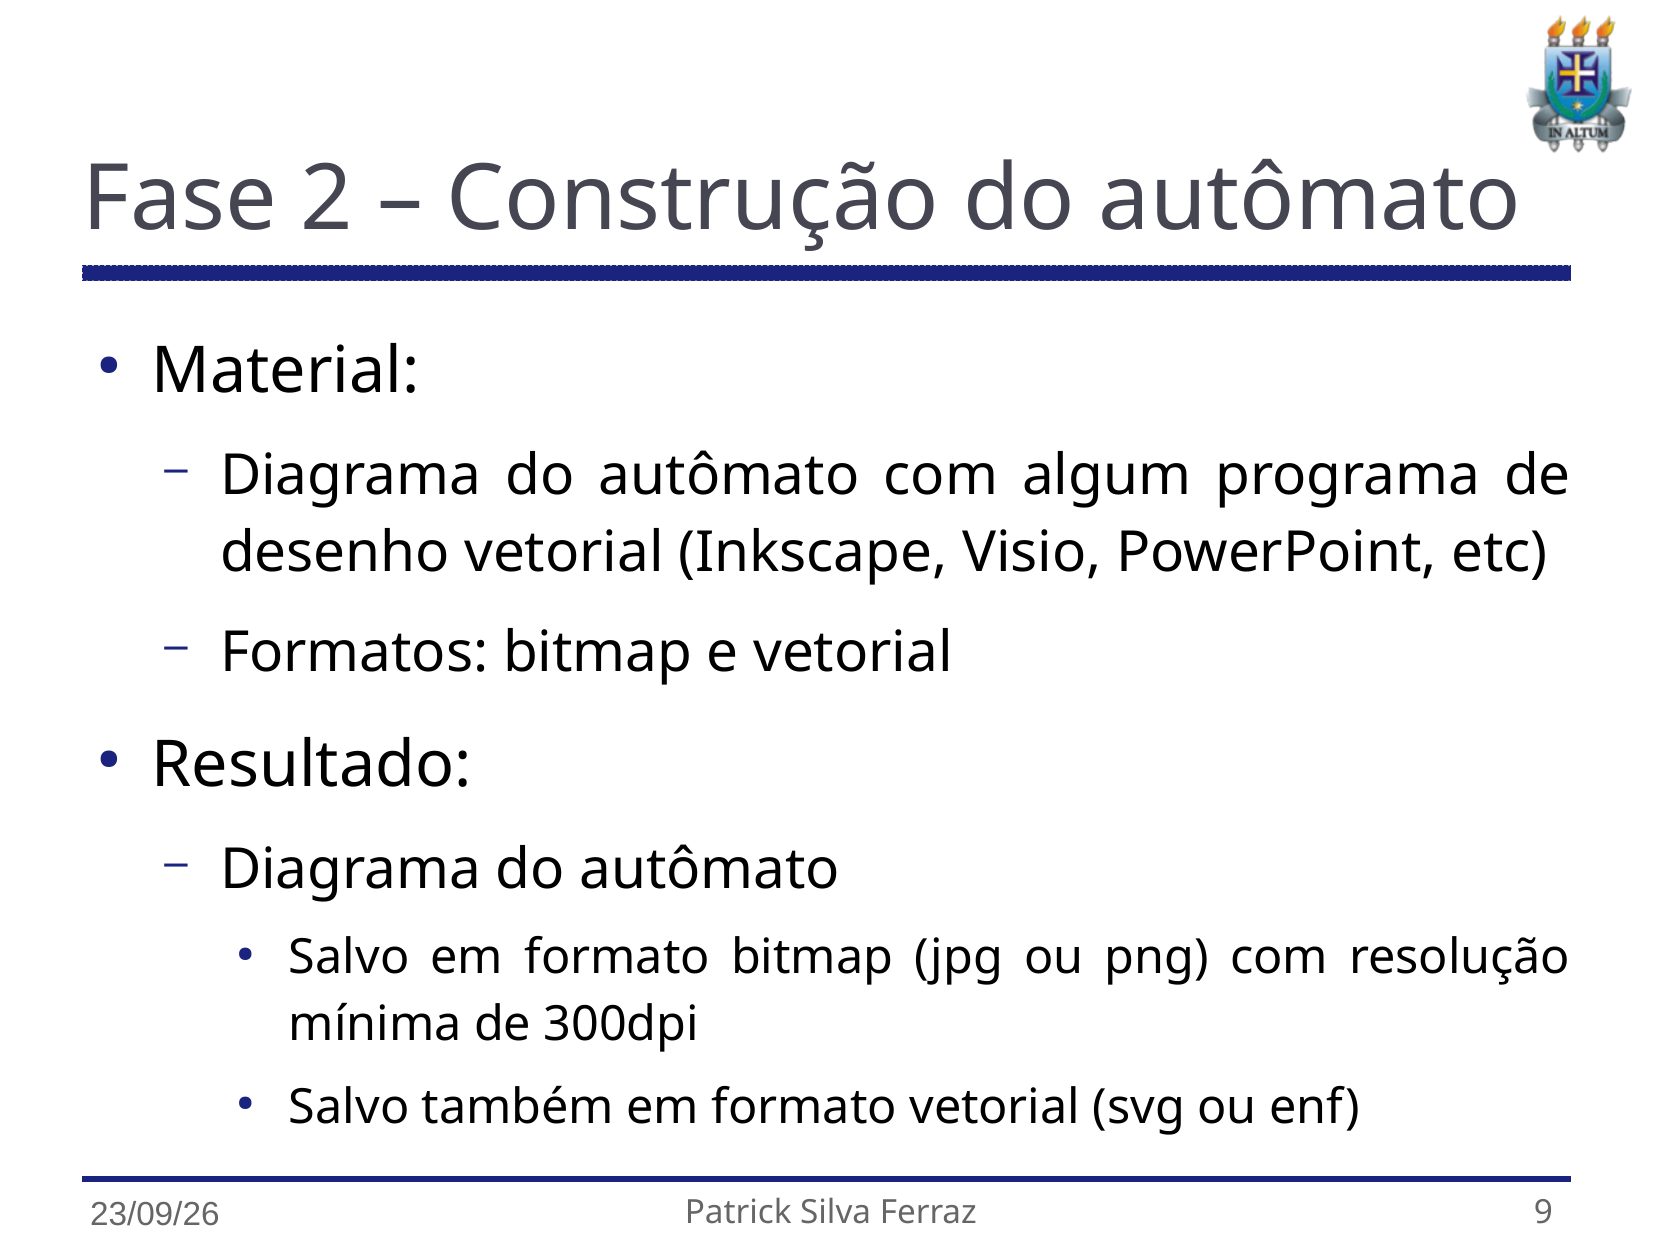

# Fase 2 – Construção do autômato
Material:
Diagrama do autômato com algum programa de desenho vetorial (Inkscape, Visio, PowerPoint, etc)
Formatos: bitmap e vetorial
Resultado:
Diagrama do autômato
Salvo em formato bitmap (jpg ou png) com resolução mínima de 300dpi
Salvo também em formato vetorial (svg ou enf)